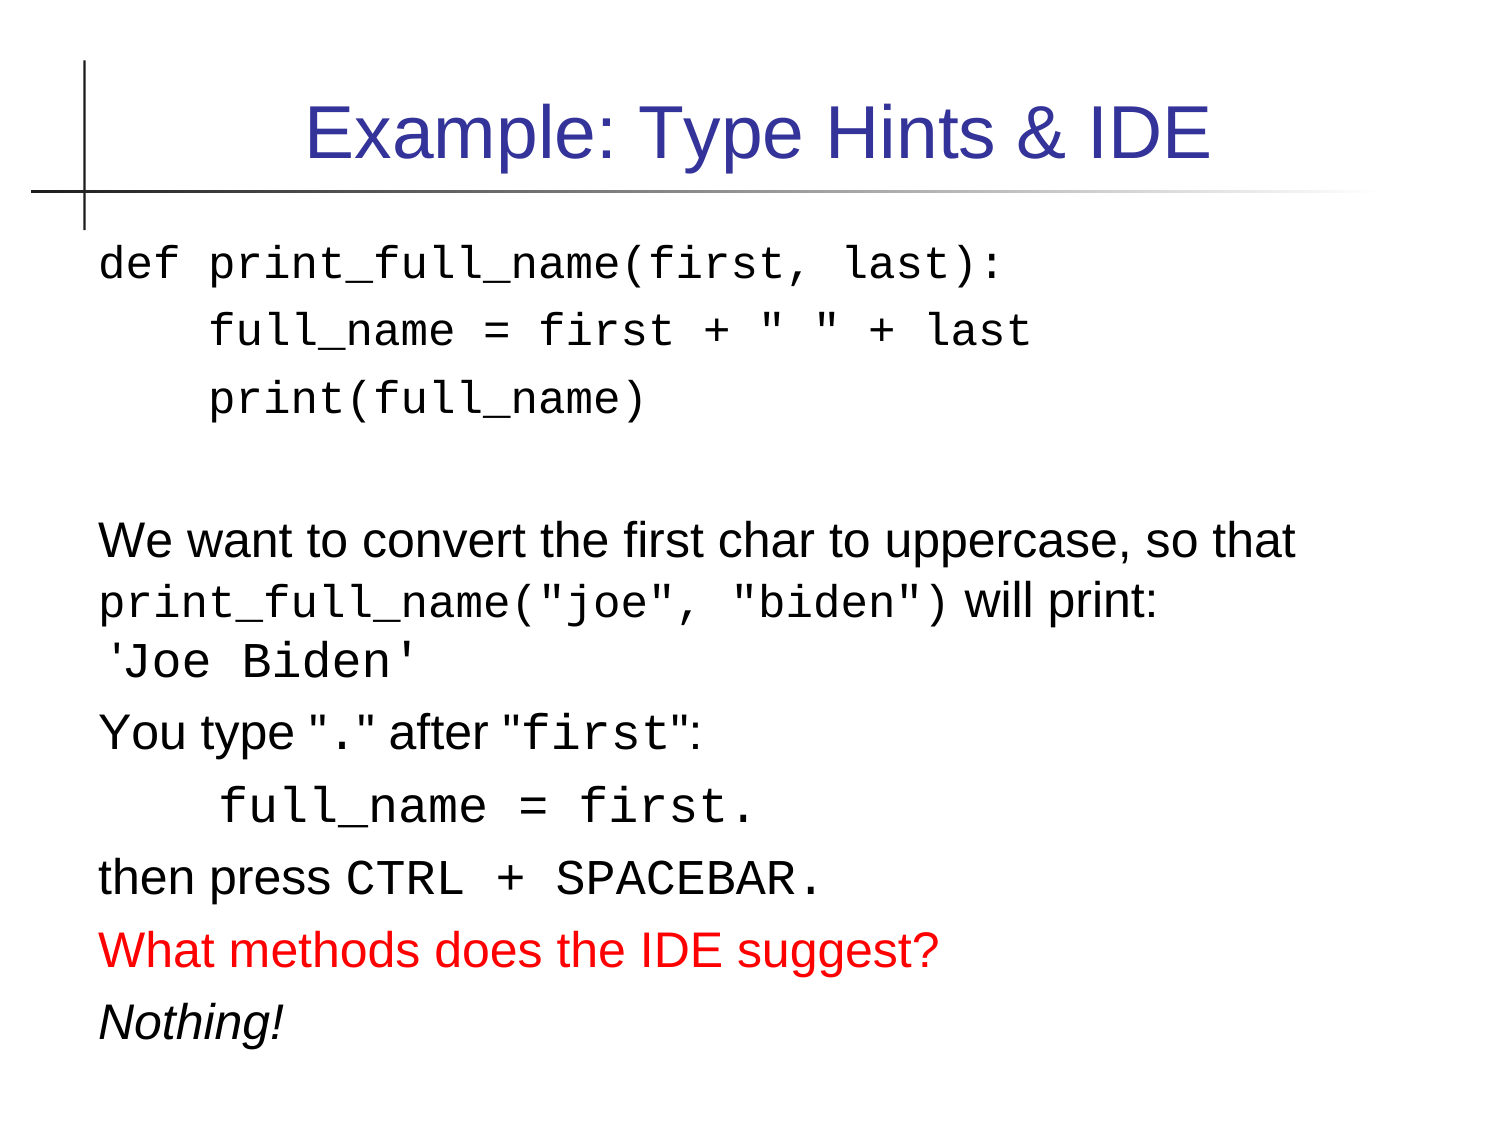

# Example: Type Hints & IDE
def print_full_name(first, last):
 full_name = first + " " + last
 print(full_name)
We want to convert the first char to uppercase, so that print_full_name("joe", "biden") will print:
 'Joe Biden'
You type "." after "first":
 full_name = first.
then press CTRL + SPACEBAR.
What methods does the IDE suggest?
Nothing!